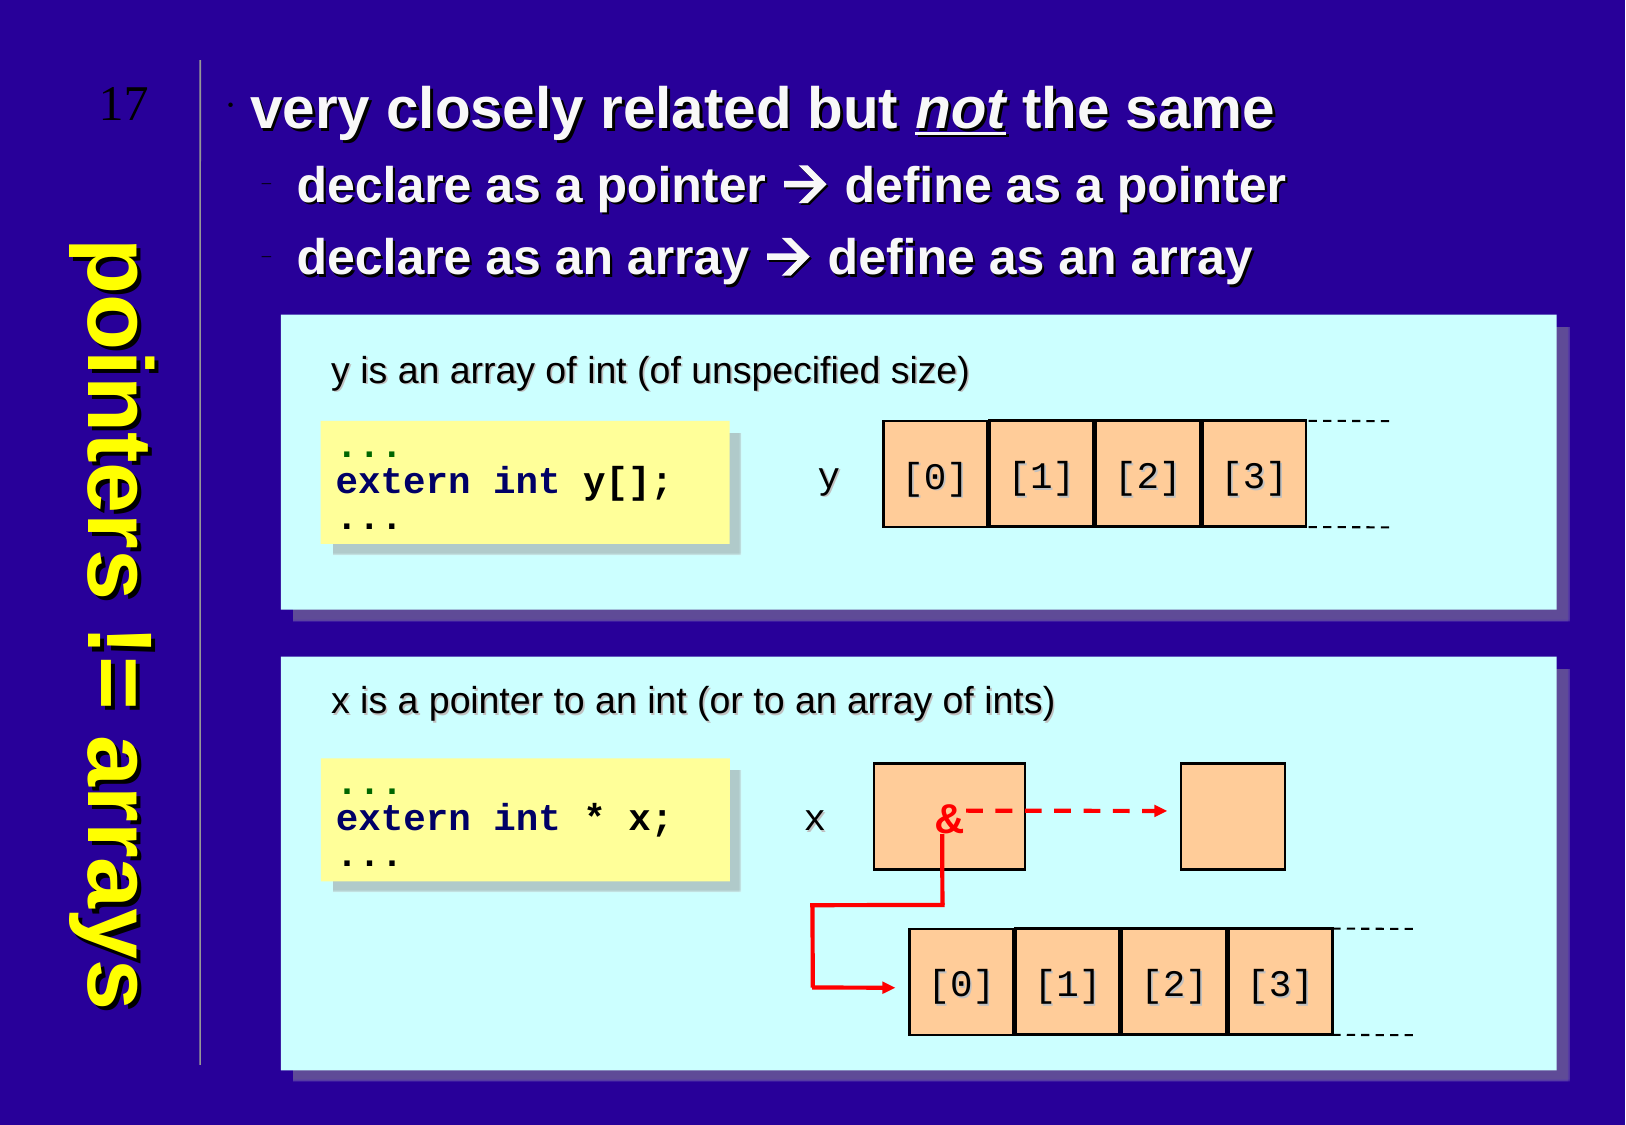

17
# very closely related but not the same
declare as a pointer  define as a pointer
declare as an array  define as an array
pointers != arrays
y is an array of int (of unspecified size)
...
extern int y[];
...
[1]
[2]
[3]
[0]
y
x is a pointer to an int (or to an array of ints)
...
extern int * x;
...
&
x
[1]
[2]
[3]
[0]